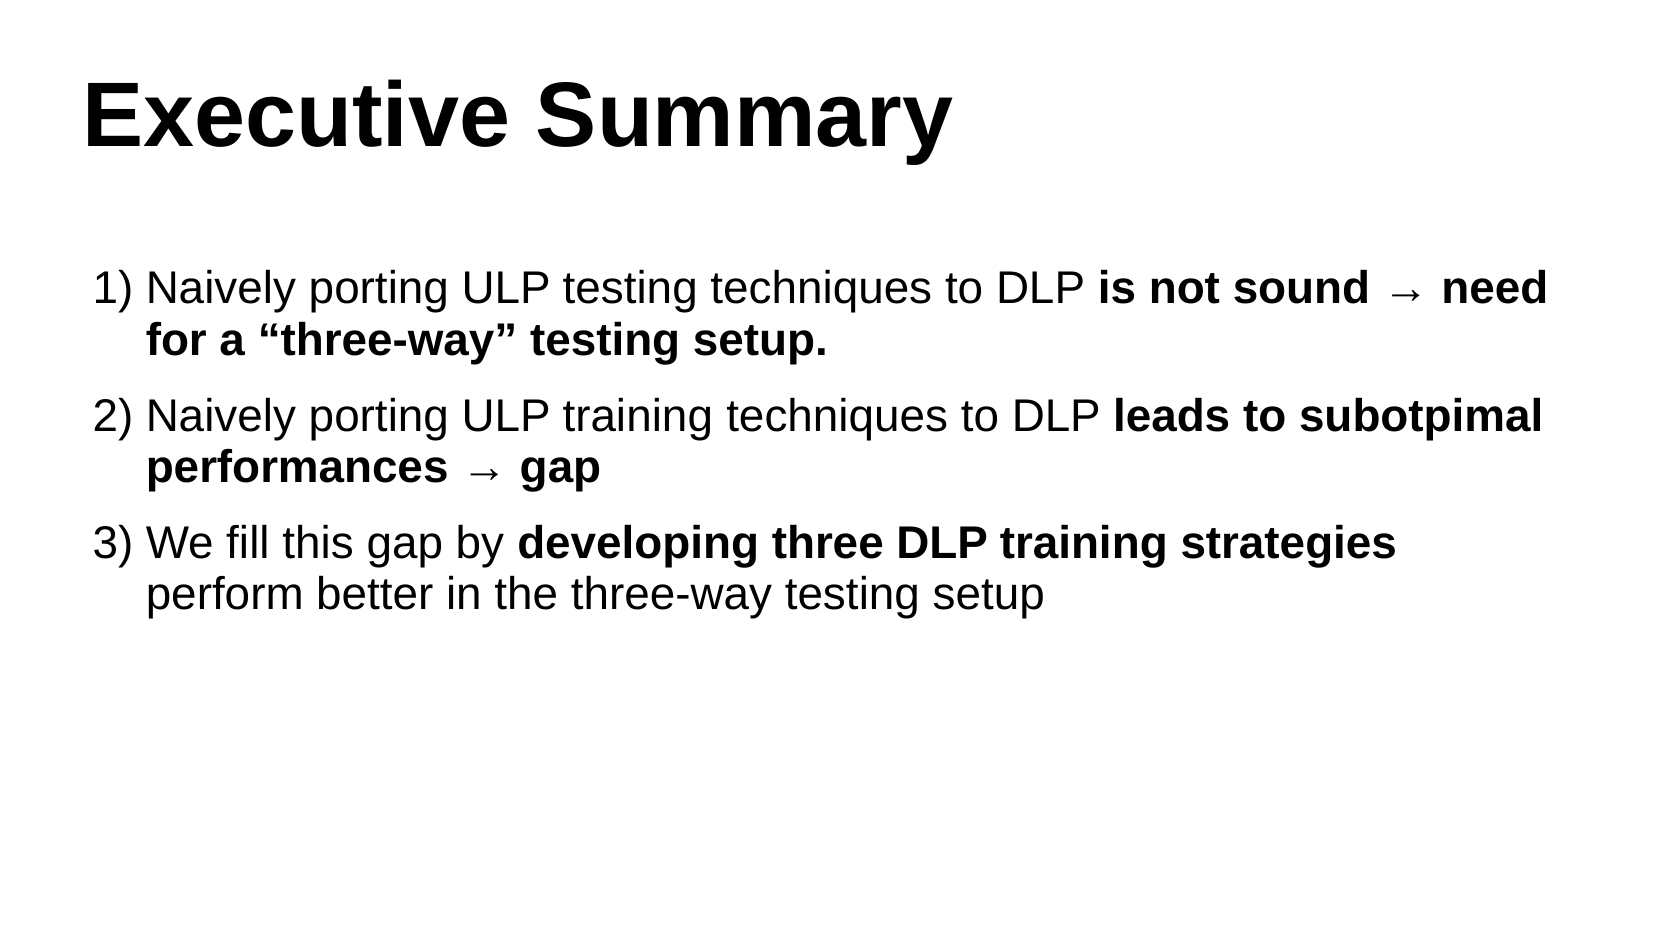

# Executive Summary
Naively porting ULP testing techniques to DLP is not sound → need for a “three-way” testing setup.
Naively porting ULP training techniques to DLP leads to subotpimal performances → gap
We fill this gap by developing three DLP training strategies perform better in the three-way testing setup